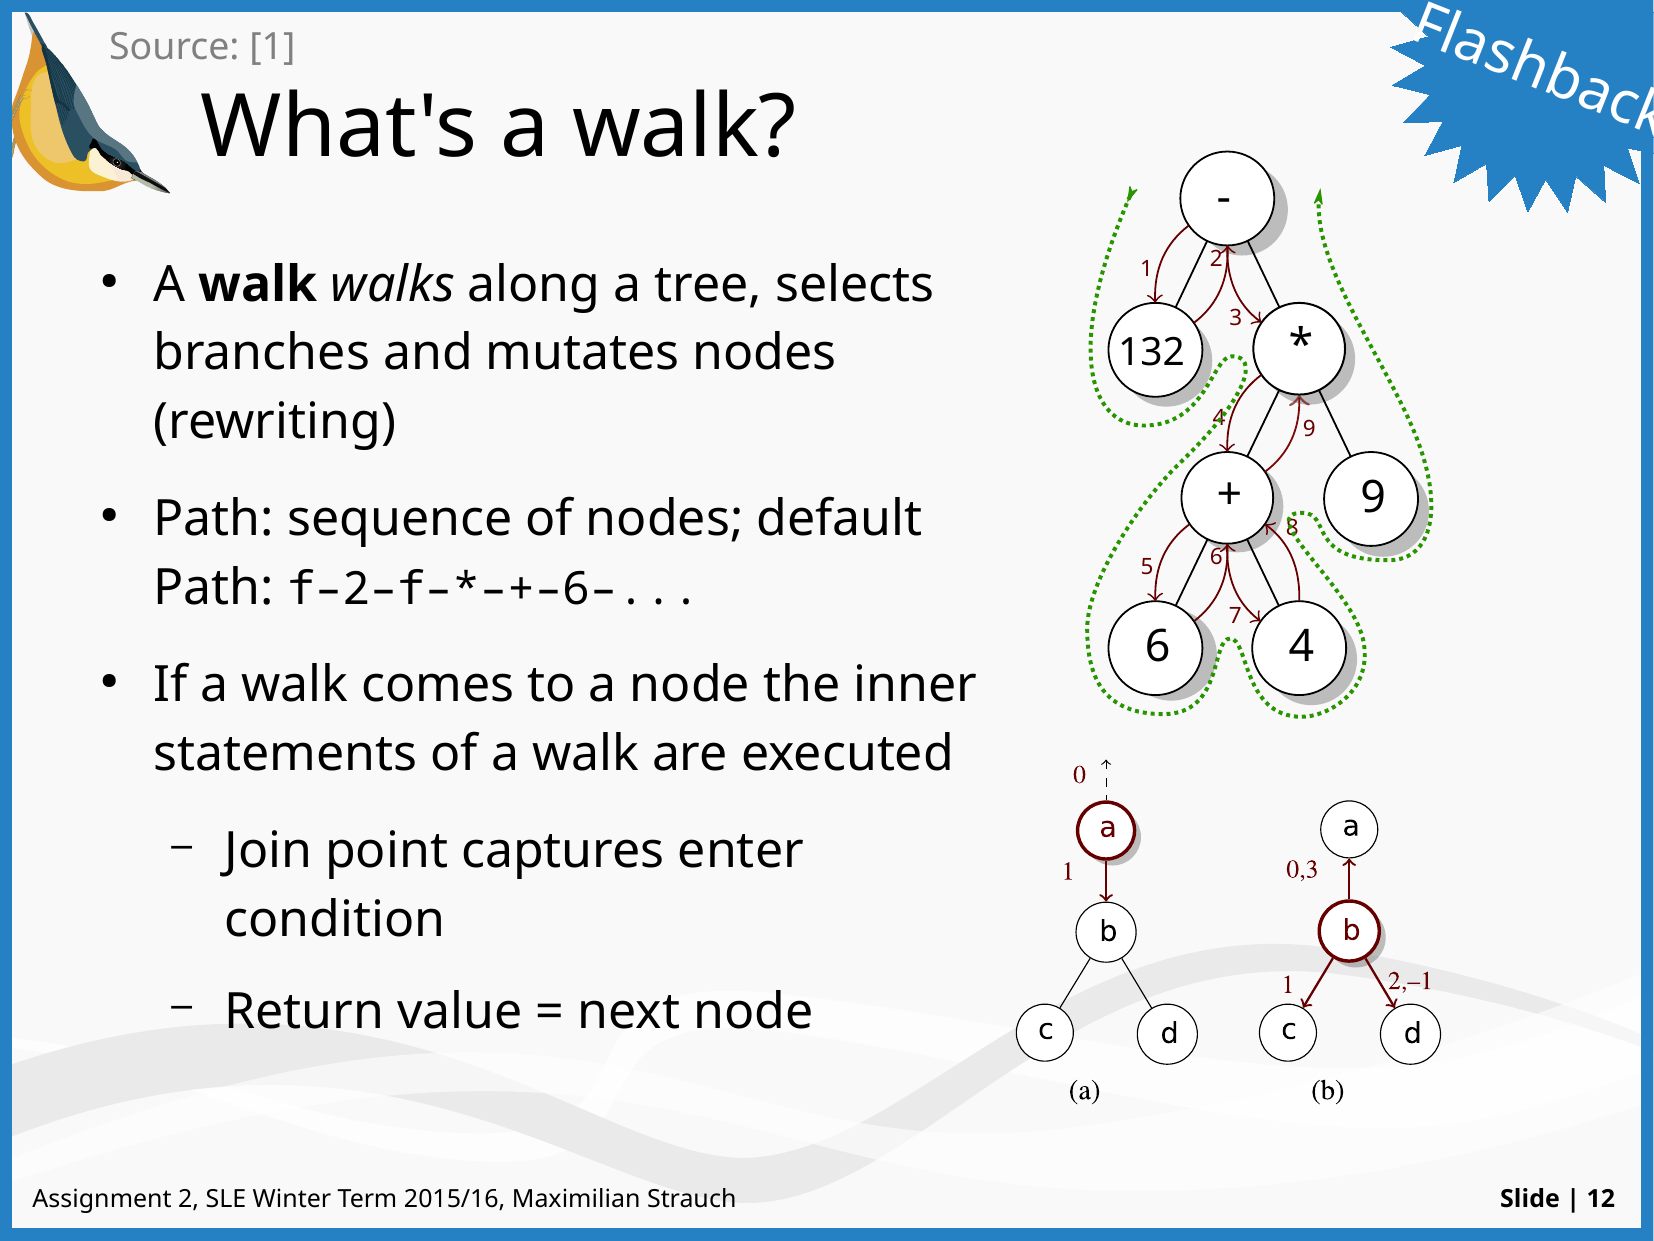

Flashback
Source: [1]
What's a walk?
# A walk walks along a tree, selects branches and mutates nodes (rewriting)
Path: sequence of nodes; default Path: f–2–f–*–+–6–...
If a walk comes to a node the inner statements of a walk are executed
Join point captures enter condition
Return value = next node